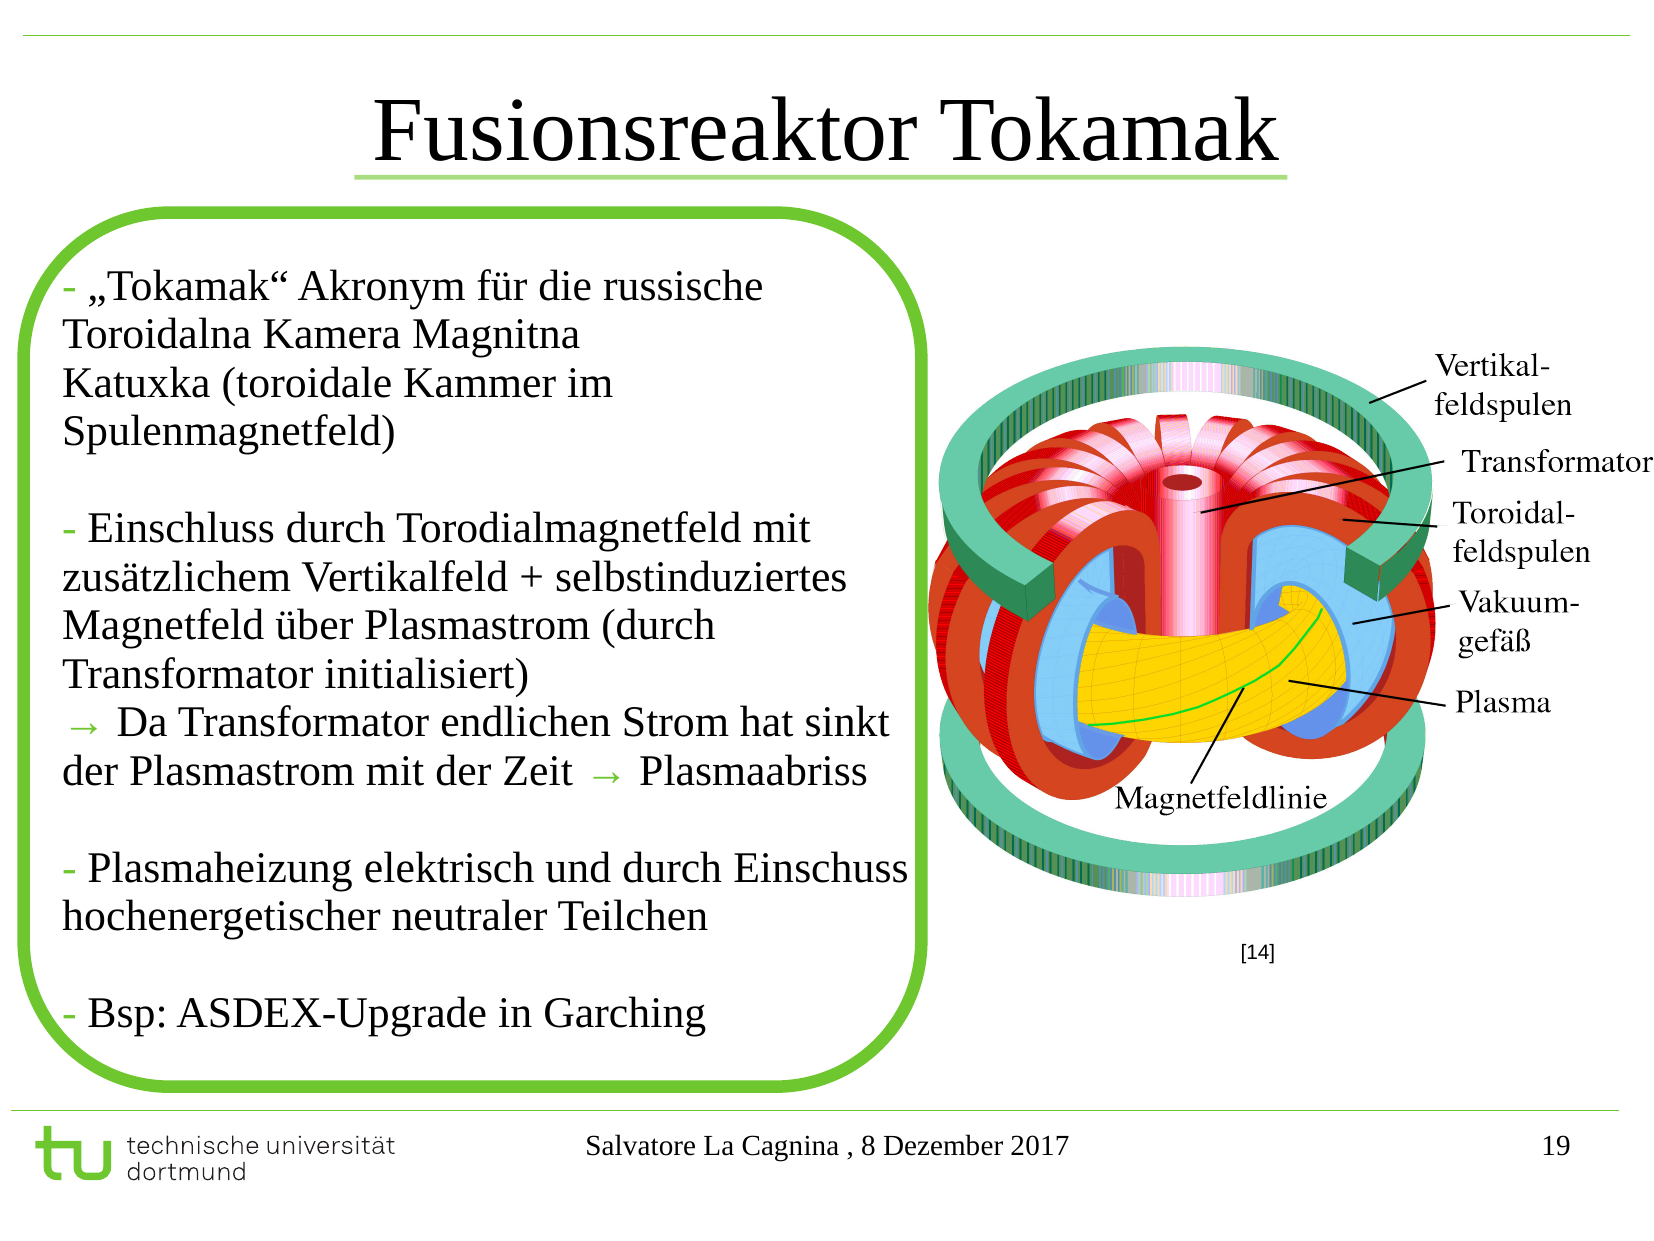

# Fusionsreaktor Tokamak
- „Tokamak“ Akronym für die russische Toroidalna Kamera Magnitna
Katuxka (toroidale Kammer im Spulenmagnetfeld)
- Einschluss durch Torodialmagnetfeld mit zusätzlichem Vertikalfeld + selbstinduziertes Magnetfeld über Plasmastrom (durch Transformator initialisiert)
→ Da Transformator endlichen Strom hat sinkt der Plasmastrom mit der Zeit → Plasmaabriss
- Plasmaheizung elektrisch und durch Einschuss hochenergetischer neutraler Teilchen
- Bsp: ASDEX-Upgrade in Garching
[14]
Salvatore La Cagnina , 8 Dezember 2017
19